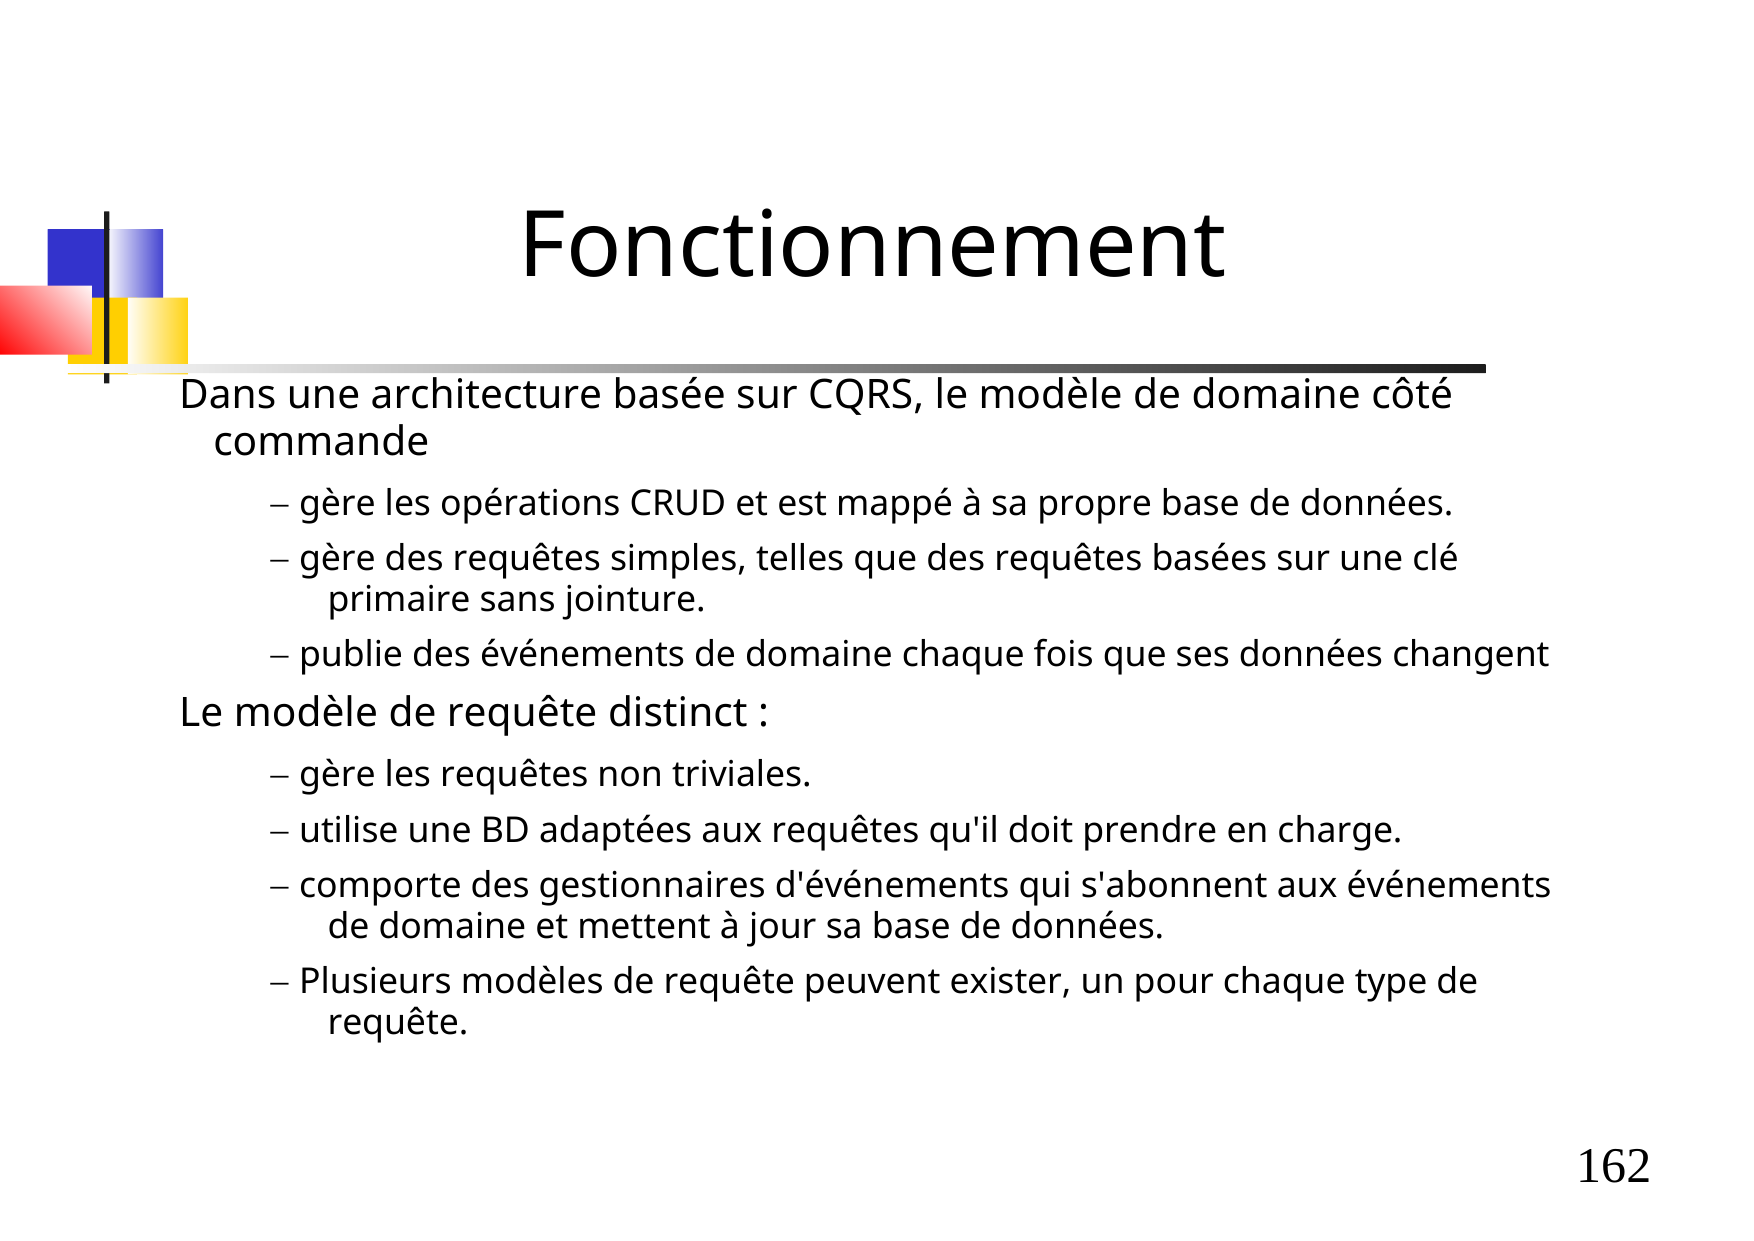

# Fonctionnement
Dans une architecture basée sur CQRS, le modèle de domaine côté commande
gère les opérations CRUD et est mappé à sa propre base de données.
gère des requêtes simples, telles que des requêtes basées sur une clé primaire sans jointure.
publie des événements de domaine chaque fois que ses données changent
Le modèle de requête distinct :
gère les requêtes non triviales.
utilise une BD adaptées aux requêtes qu'il doit prendre en charge.
comporte des gestionnaires d'événements qui s'abonnent aux événements de domaine et mettent à jour sa base de données.
Plusieurs modèles de requête peuvent exister, un pour chaque type de requête.